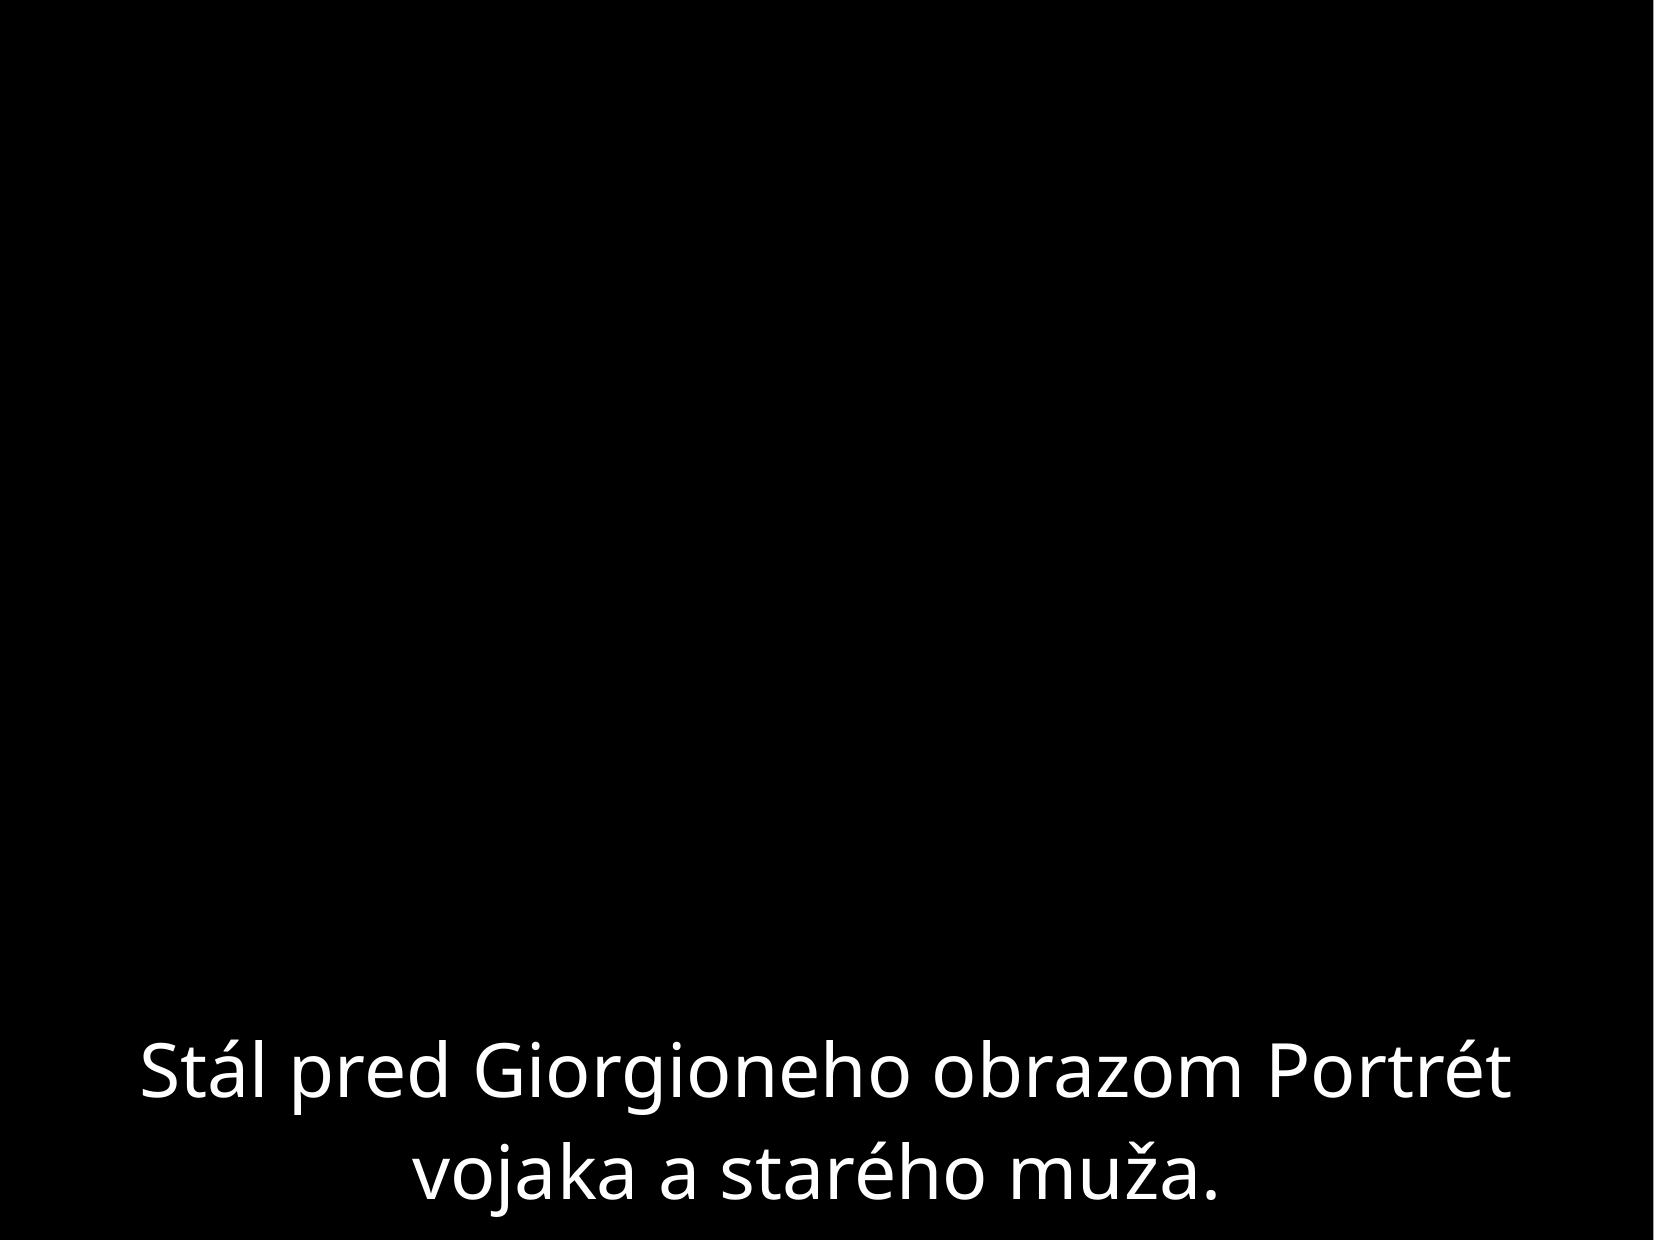

# Stál pred Giorgioneho obrazom Portrét vojaka a starého muža.